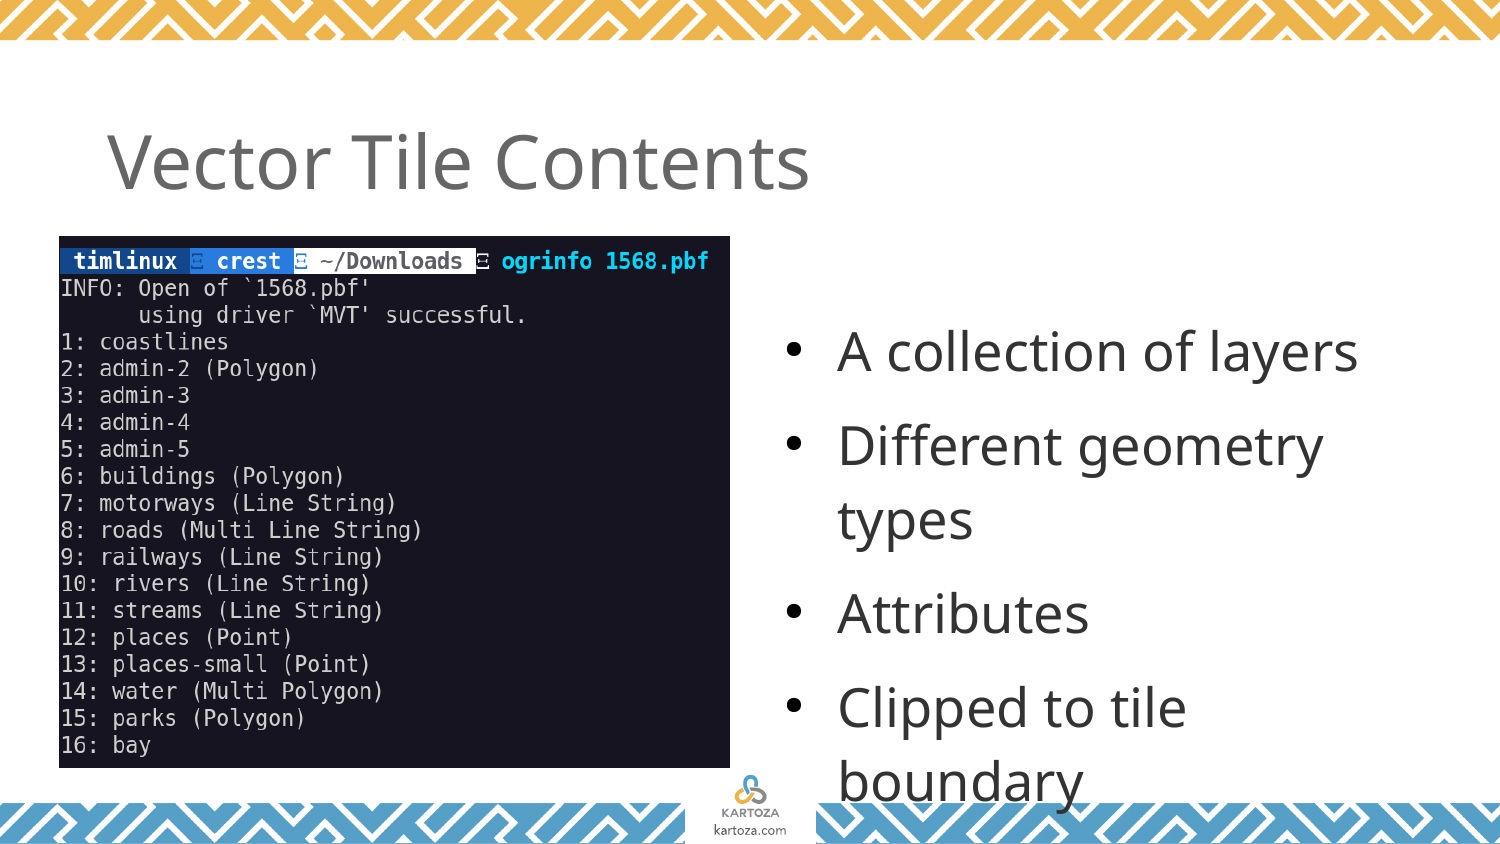

# Vector Tile Contents
A collection of layers
Different geometry types
Attributes
Clipped to tile boundary